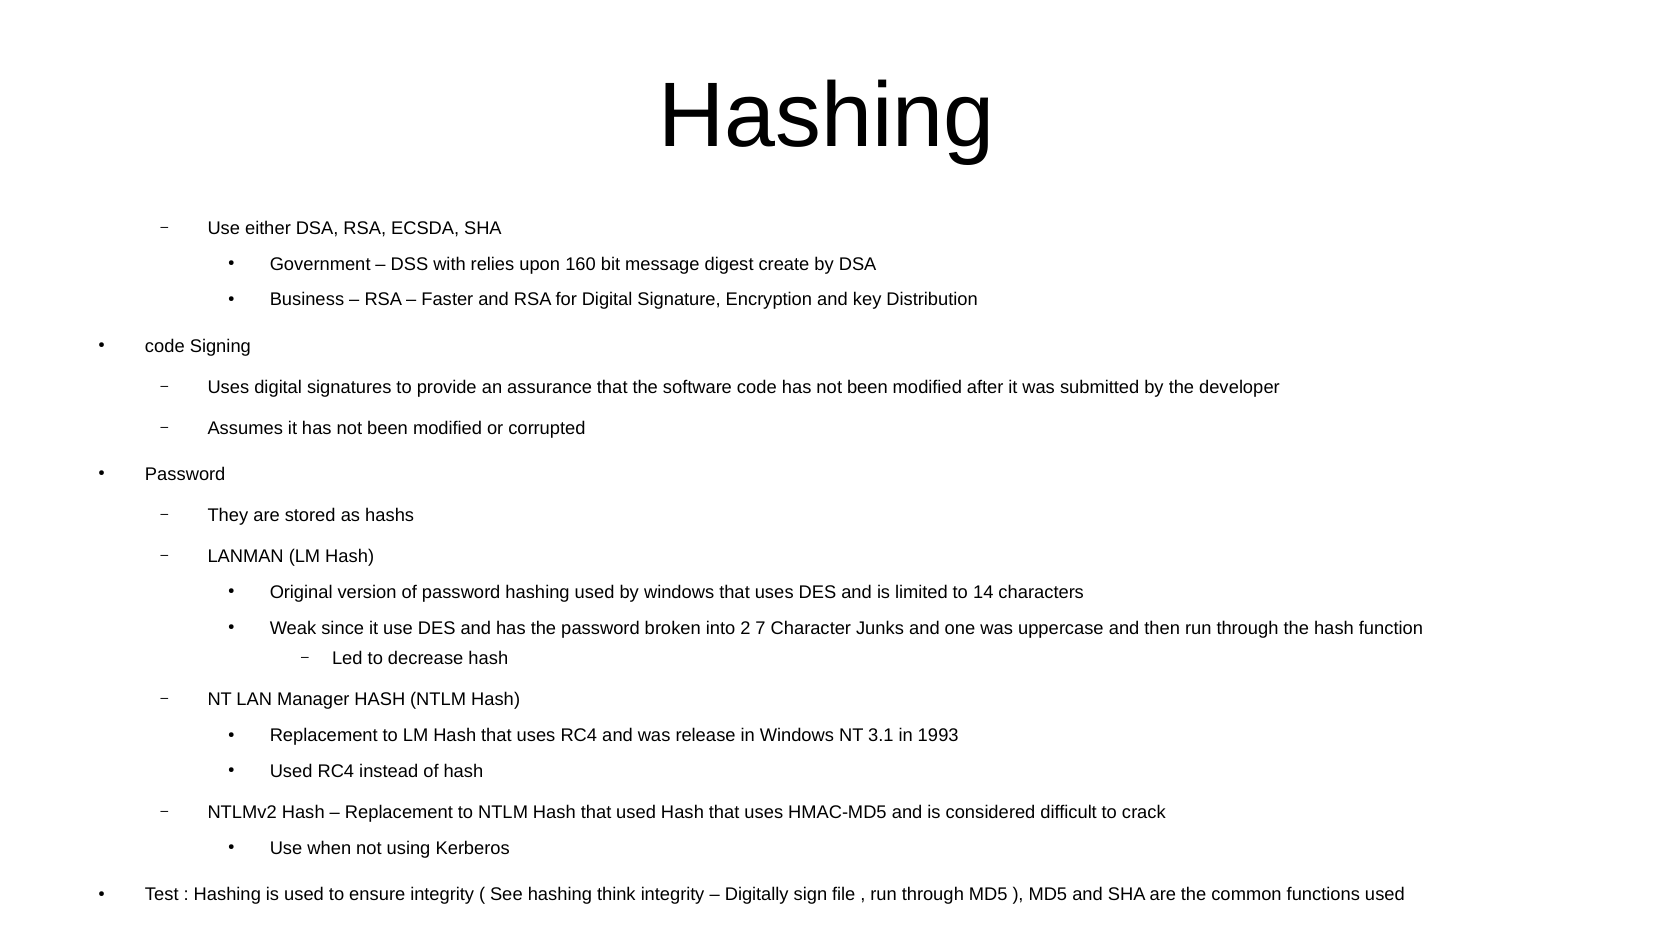

# Hashing
Use either DSA, RSA, ECSDA, SHA
Government – DSS with relies upon 160 bit message digest create by DSA
Business – RSA – Faster and RSA for Digital Signature, Encryption and key Distribution
code Signing
Uses digital signatures to provide an assurance that the software code has not been modified after it was submitted by the developer
Assumes it has not been modified or corrupted
Password
They are stored as hashs
LANMAN (LM Hash)
Original version of password hashing used by windows that uses DES and is limited to 14 characters
Weak since it use DES and has the password broken into 2 7 Character Junks and one was uppercase and then run through the hash function
Led to decrease hash
NT LAN Manager HASH (NTLM Hash)
Replacement to LM Hash that uses RC4 and was release in Windows NT 3.1 in 1993
Used RC4 instead of hash
NTLMv2 Hash – Replacement to NTLM Hash that used Hash that uses HMAC-MD5 and is considered difficult to crack
Use when not using Kerberos
Test : Hashing is used to ensure integrity ( See hashing think integrity – Digitally sign file , run through MD5 ), MD5 and SHA are the common functions used